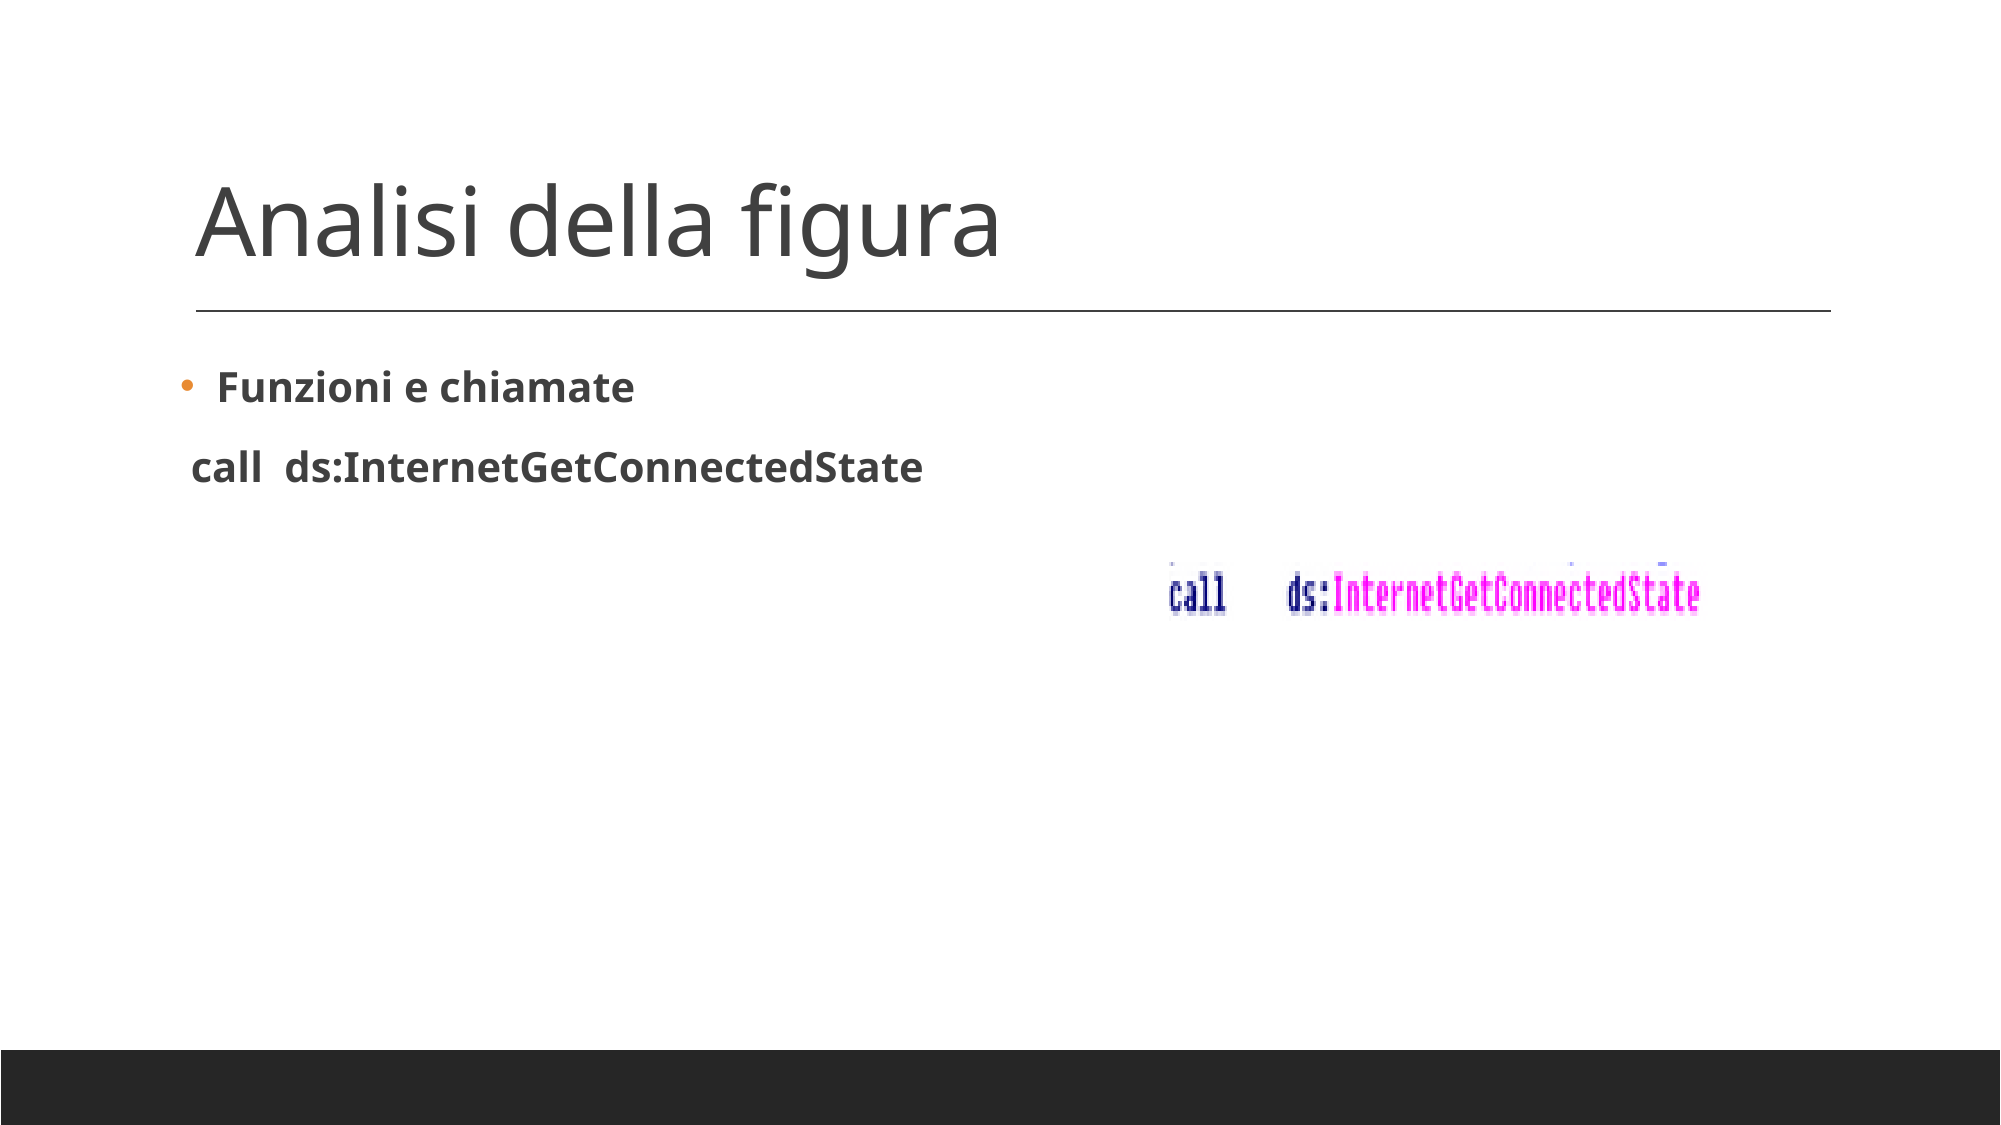

# Analisi della figura
 Funzioni e chiamate
 call ds:InternetGetConnectedState